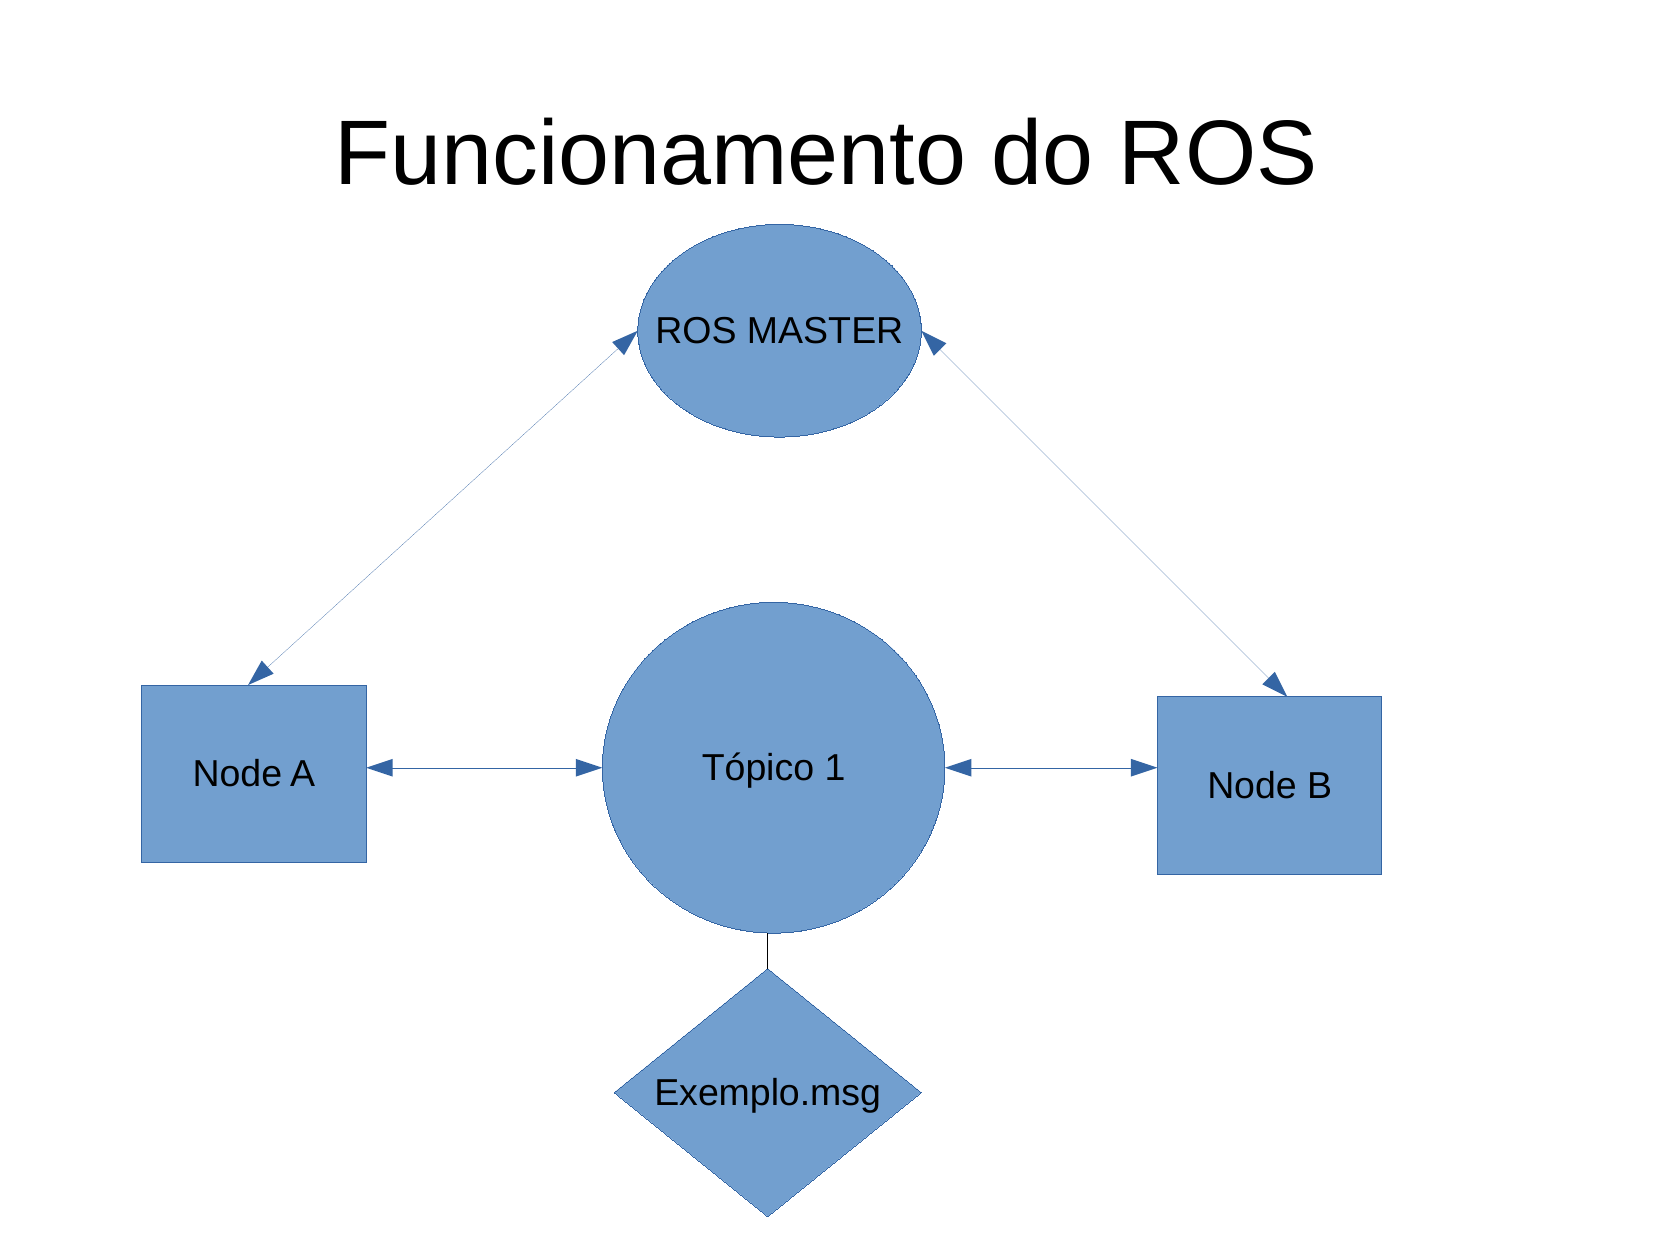

# Funcionamento do ROS
ROS MASTER
Tópico 1
Node A
Node B
Exemplo.msg